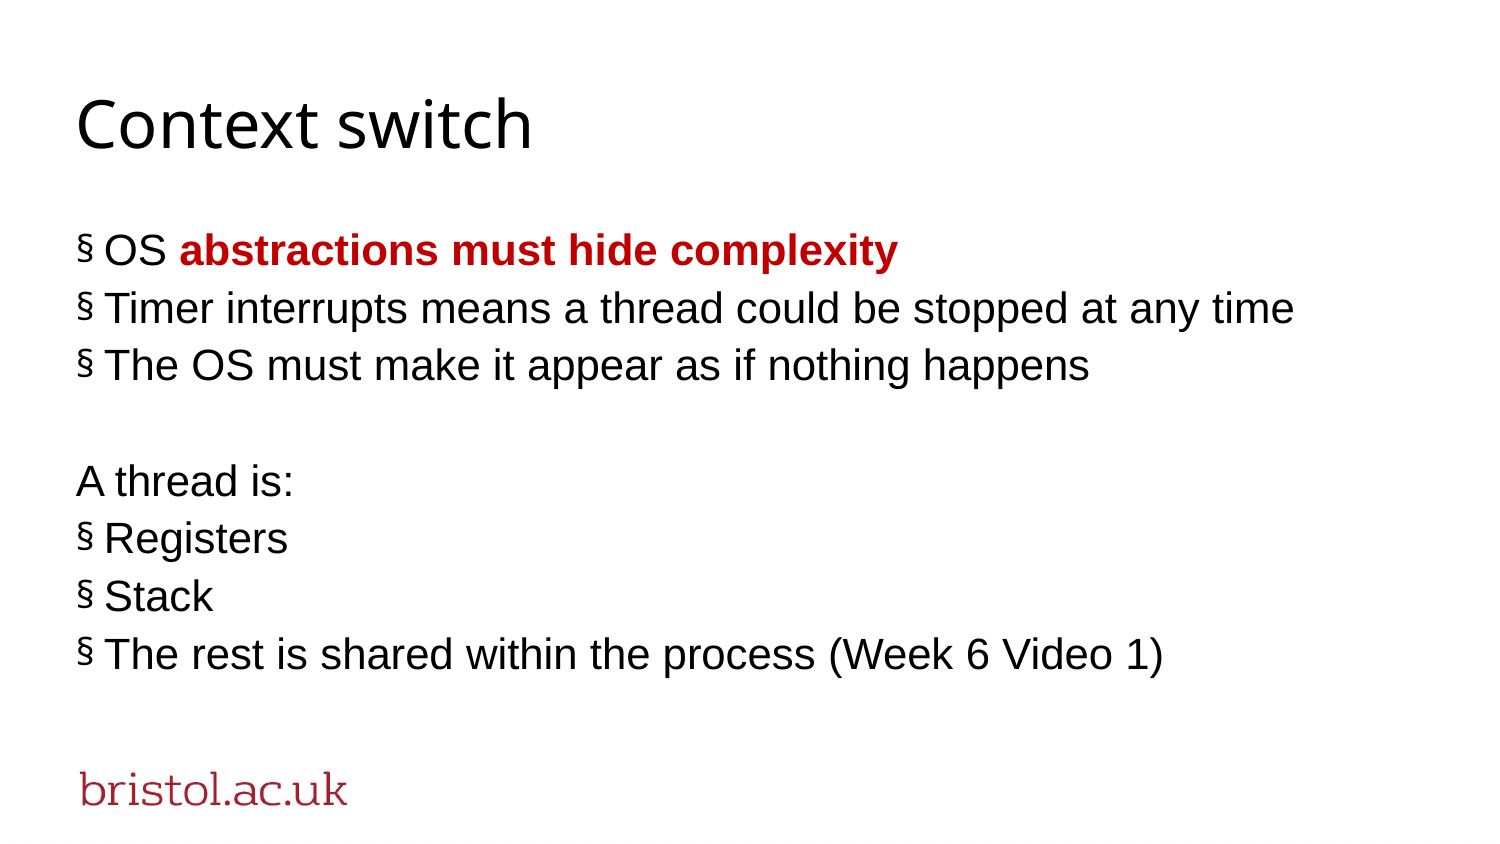

# Context switch
OS abstractions must hide complexity
Timer interrupts means a thread could be stopped at any time
The OS must make it appear as if nothing happens
A thread is:
Registers
Stack
The rest is shared within the process (Week 6 Video 1)